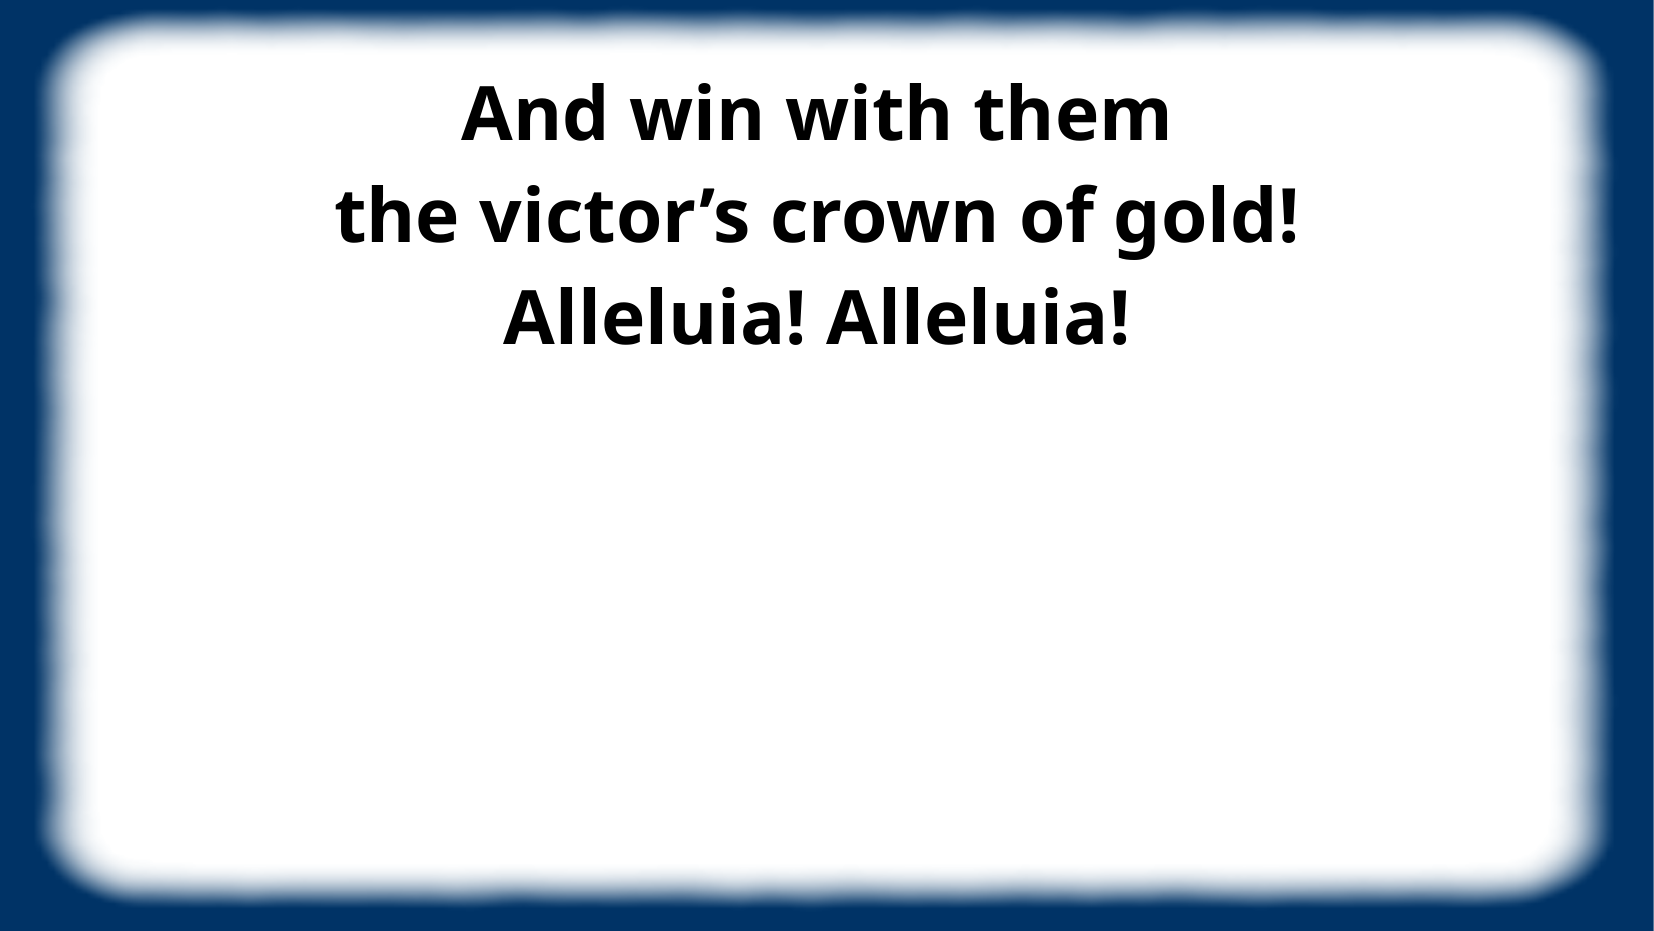

# And win with them the victor’s crown of gold! Alleluia! Alleluia!